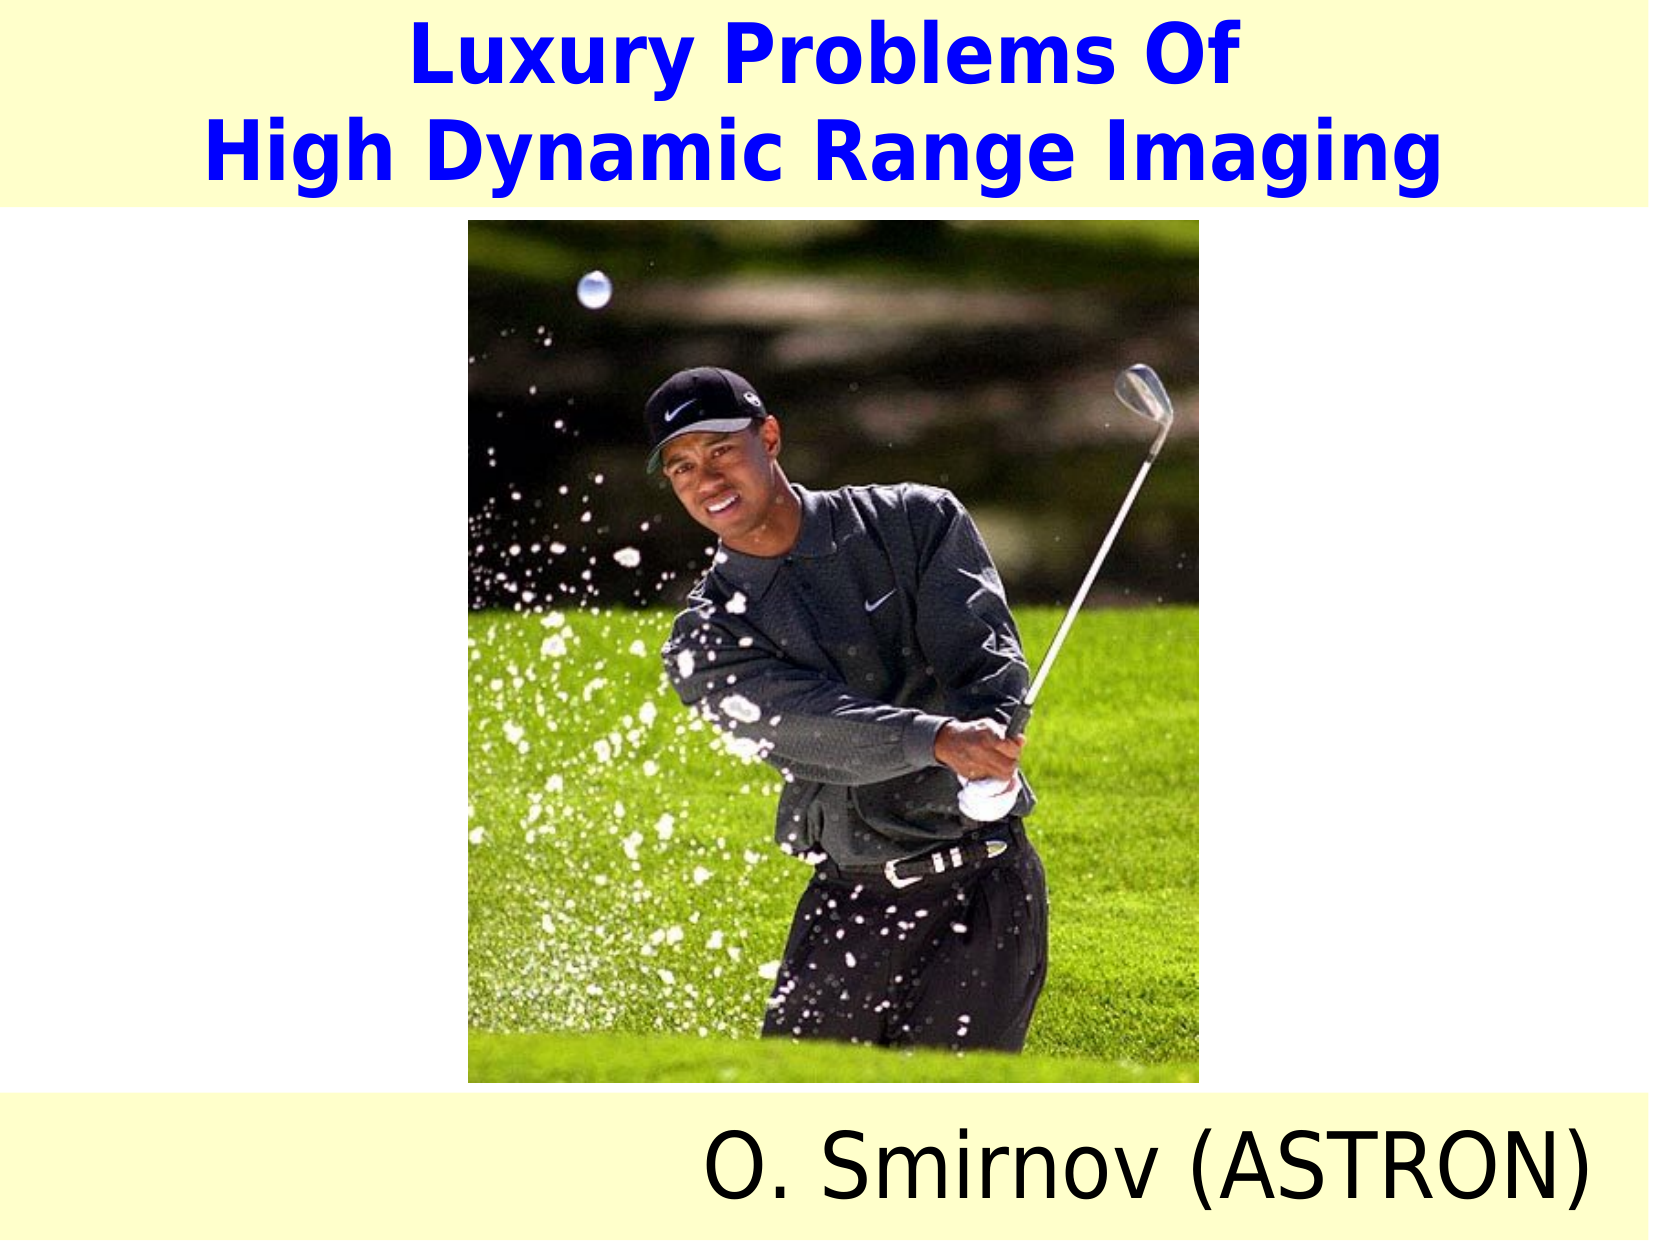

# Luxury Problems Of High Dynamic Range Imaging
O. Smirnov (ASTRON)